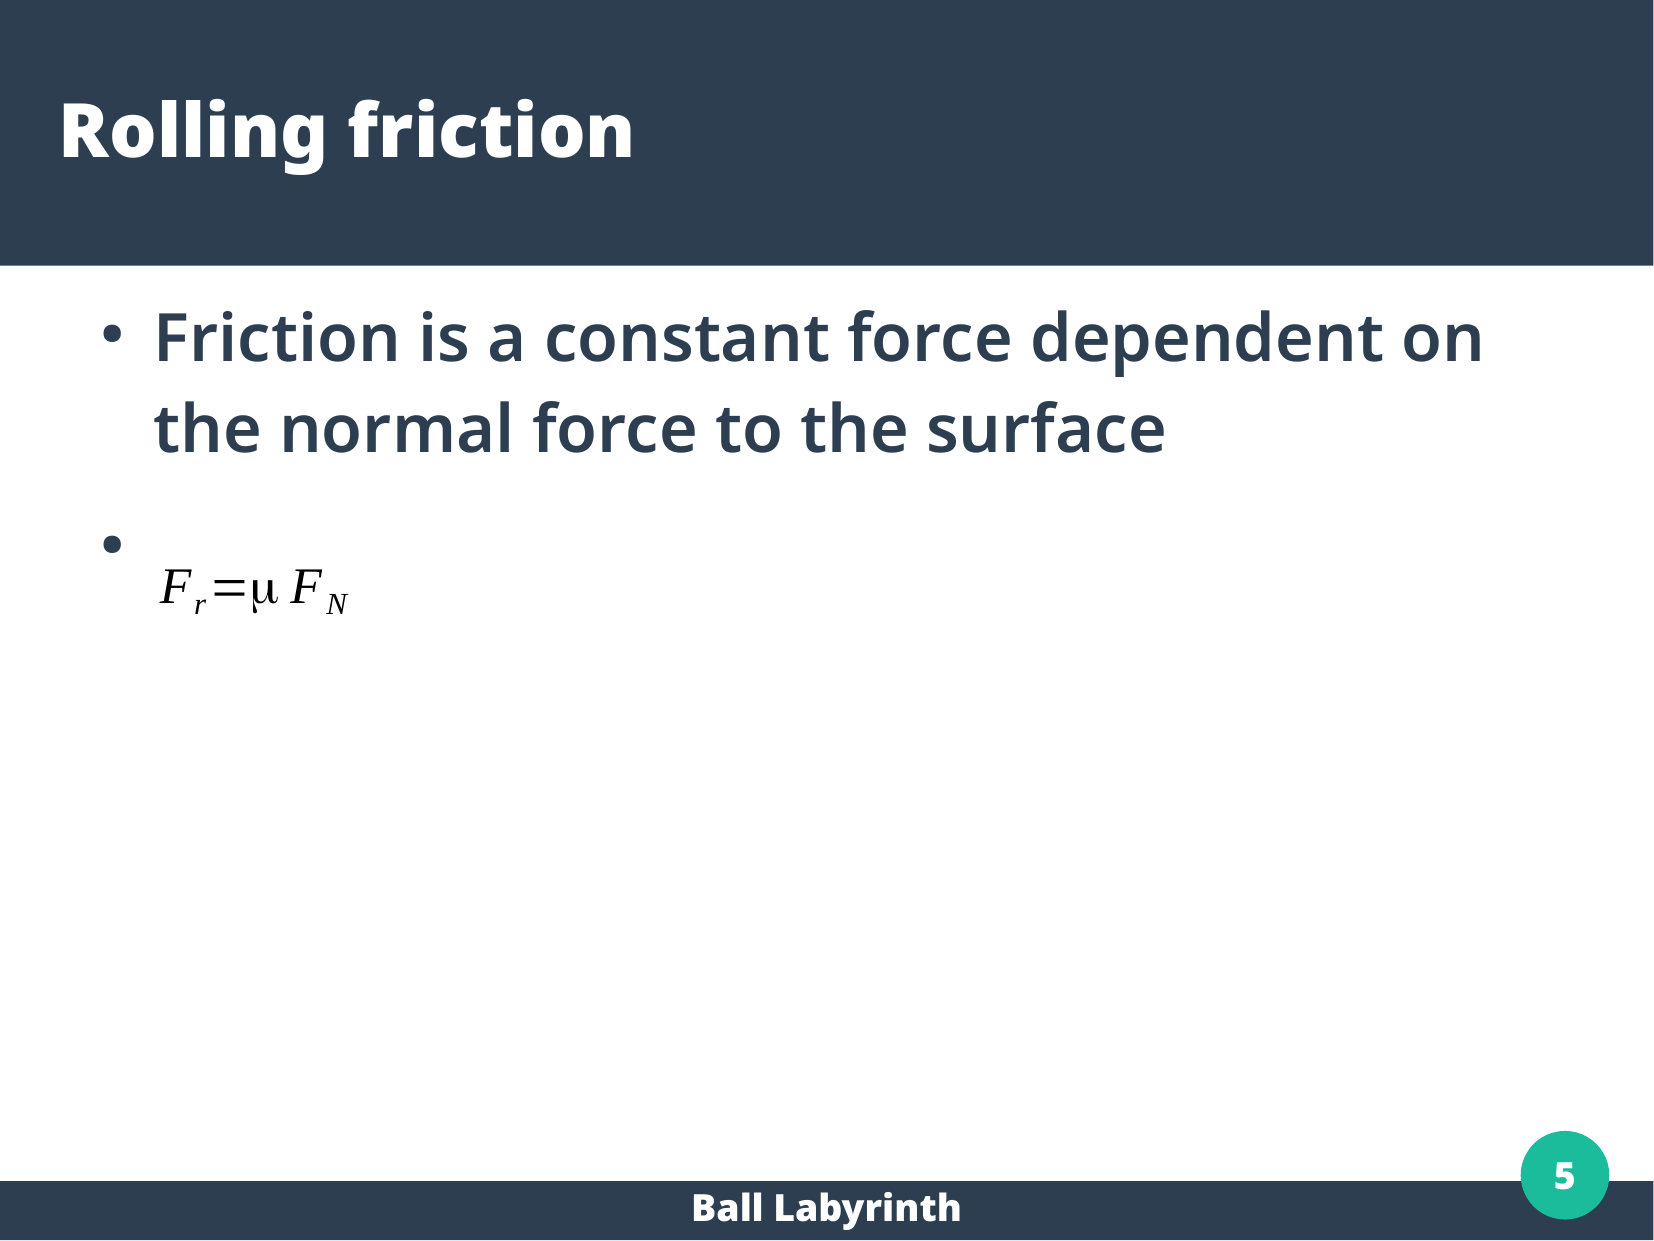

# Rolling friction
Friction is a constant force dependent on the normal force to the surface
5
Ball Labyrinth